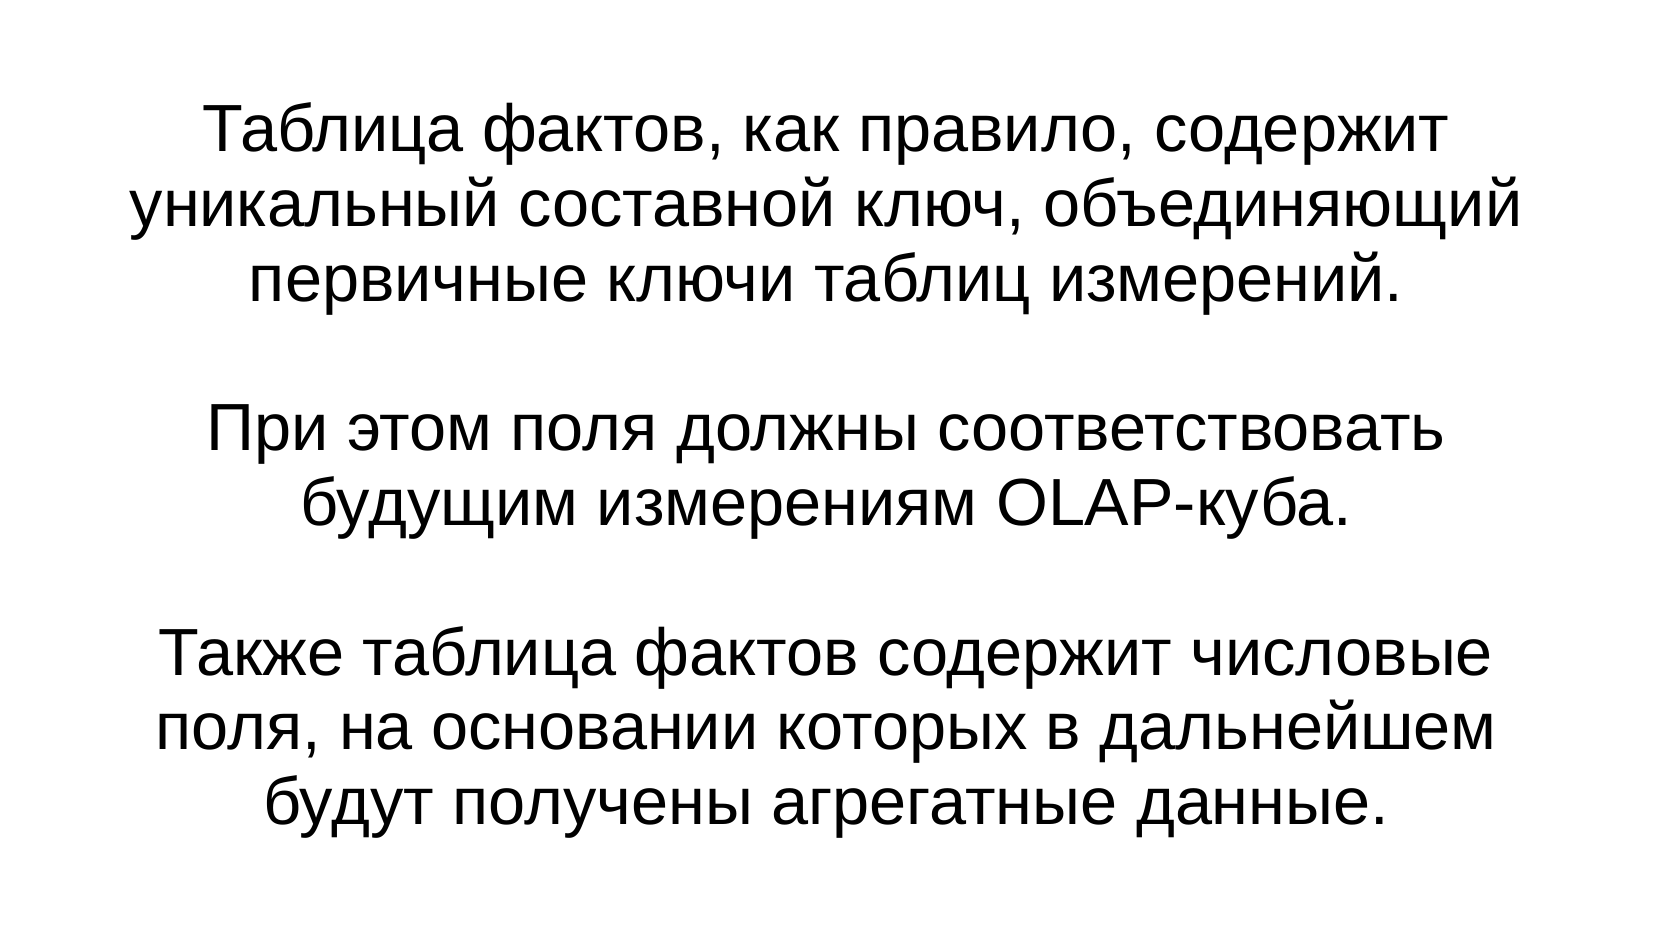

# Таблица фактов, как правило, содержит уникальный составной ключ, объединяющий первичные ключи таблиц измерений.
При этом поля должны соответствовать будущим измерениям OLAP-куба.
Также таблица фактов содержит числовые поля, на основании которых в дальнейшем будут получены агрегатные данные.